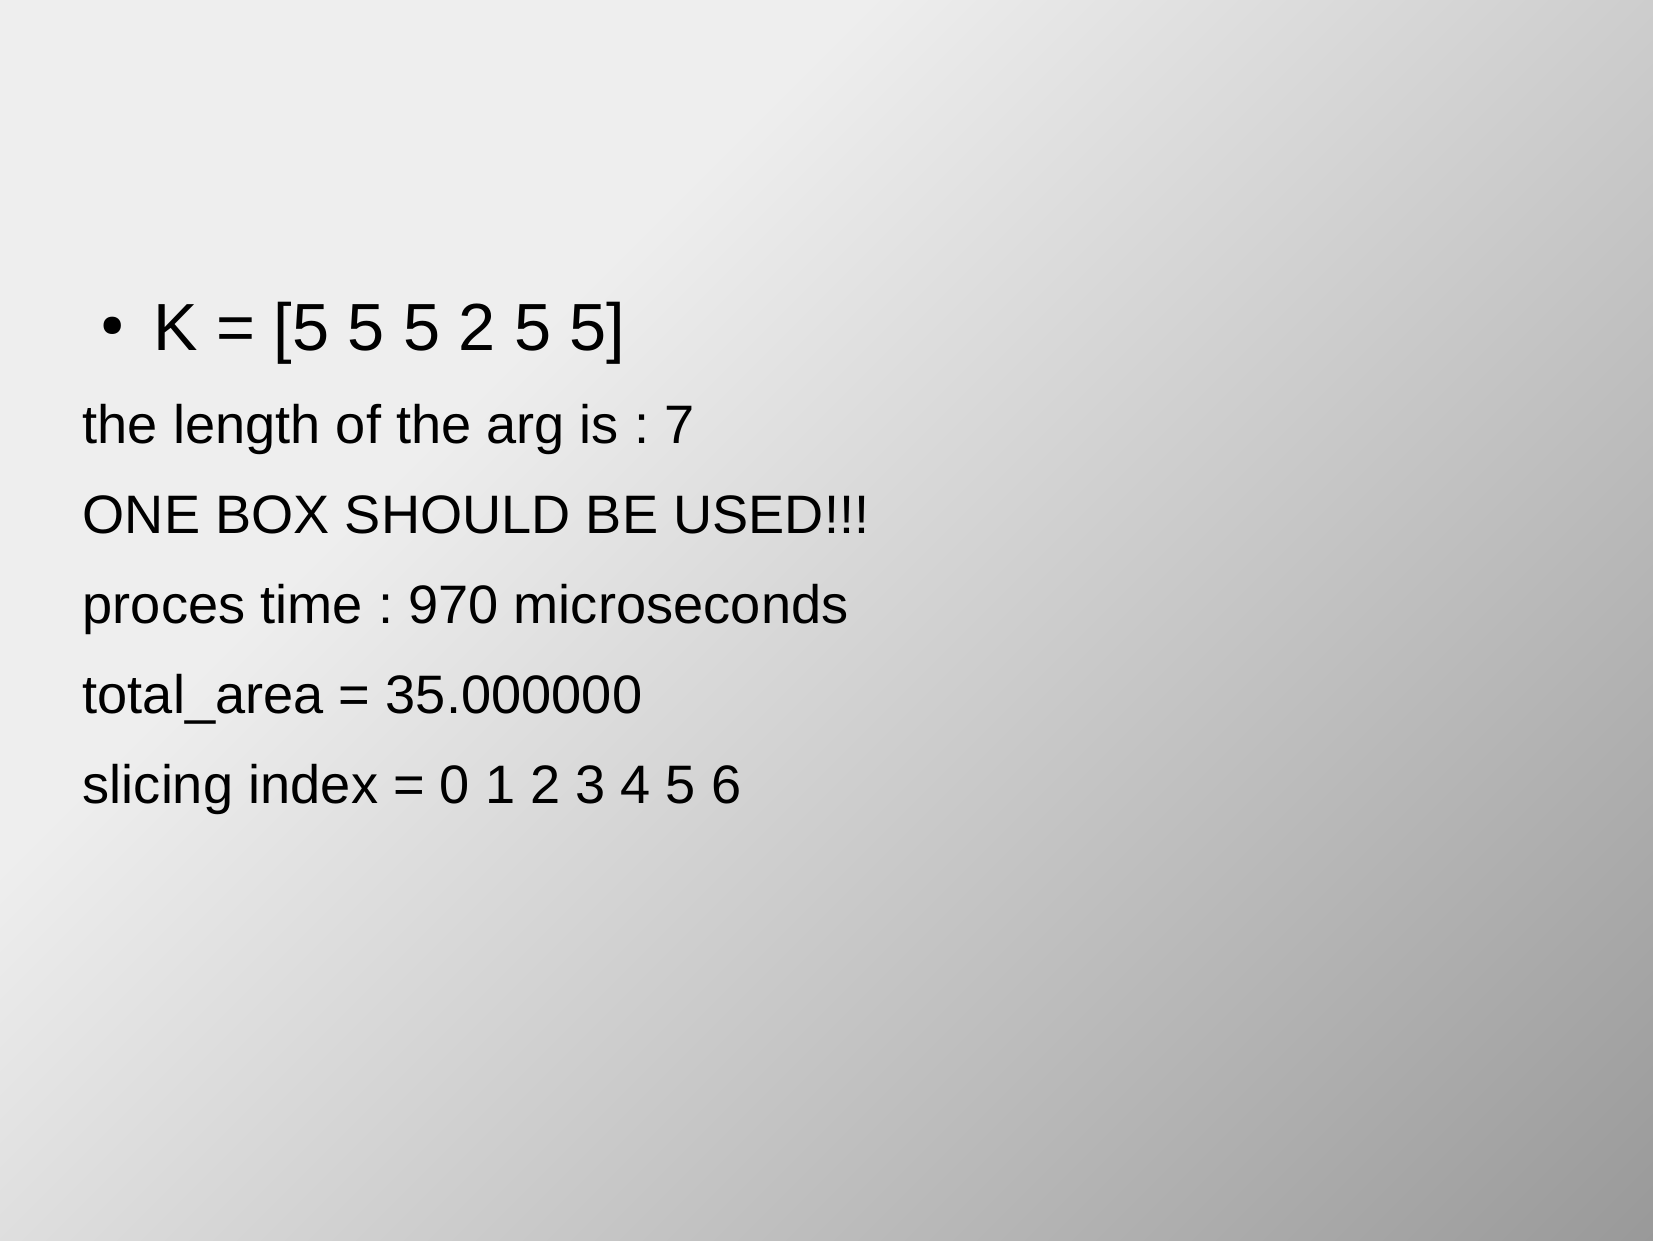

#
K = [5 5 5 2 5 5]
the length of the arg is : 7
ONE BOX SHOULD BE USED!!!
proces time : 970 microseconds
total_area = 35.000000
slicing index = 0 1 2 3 4 5 6